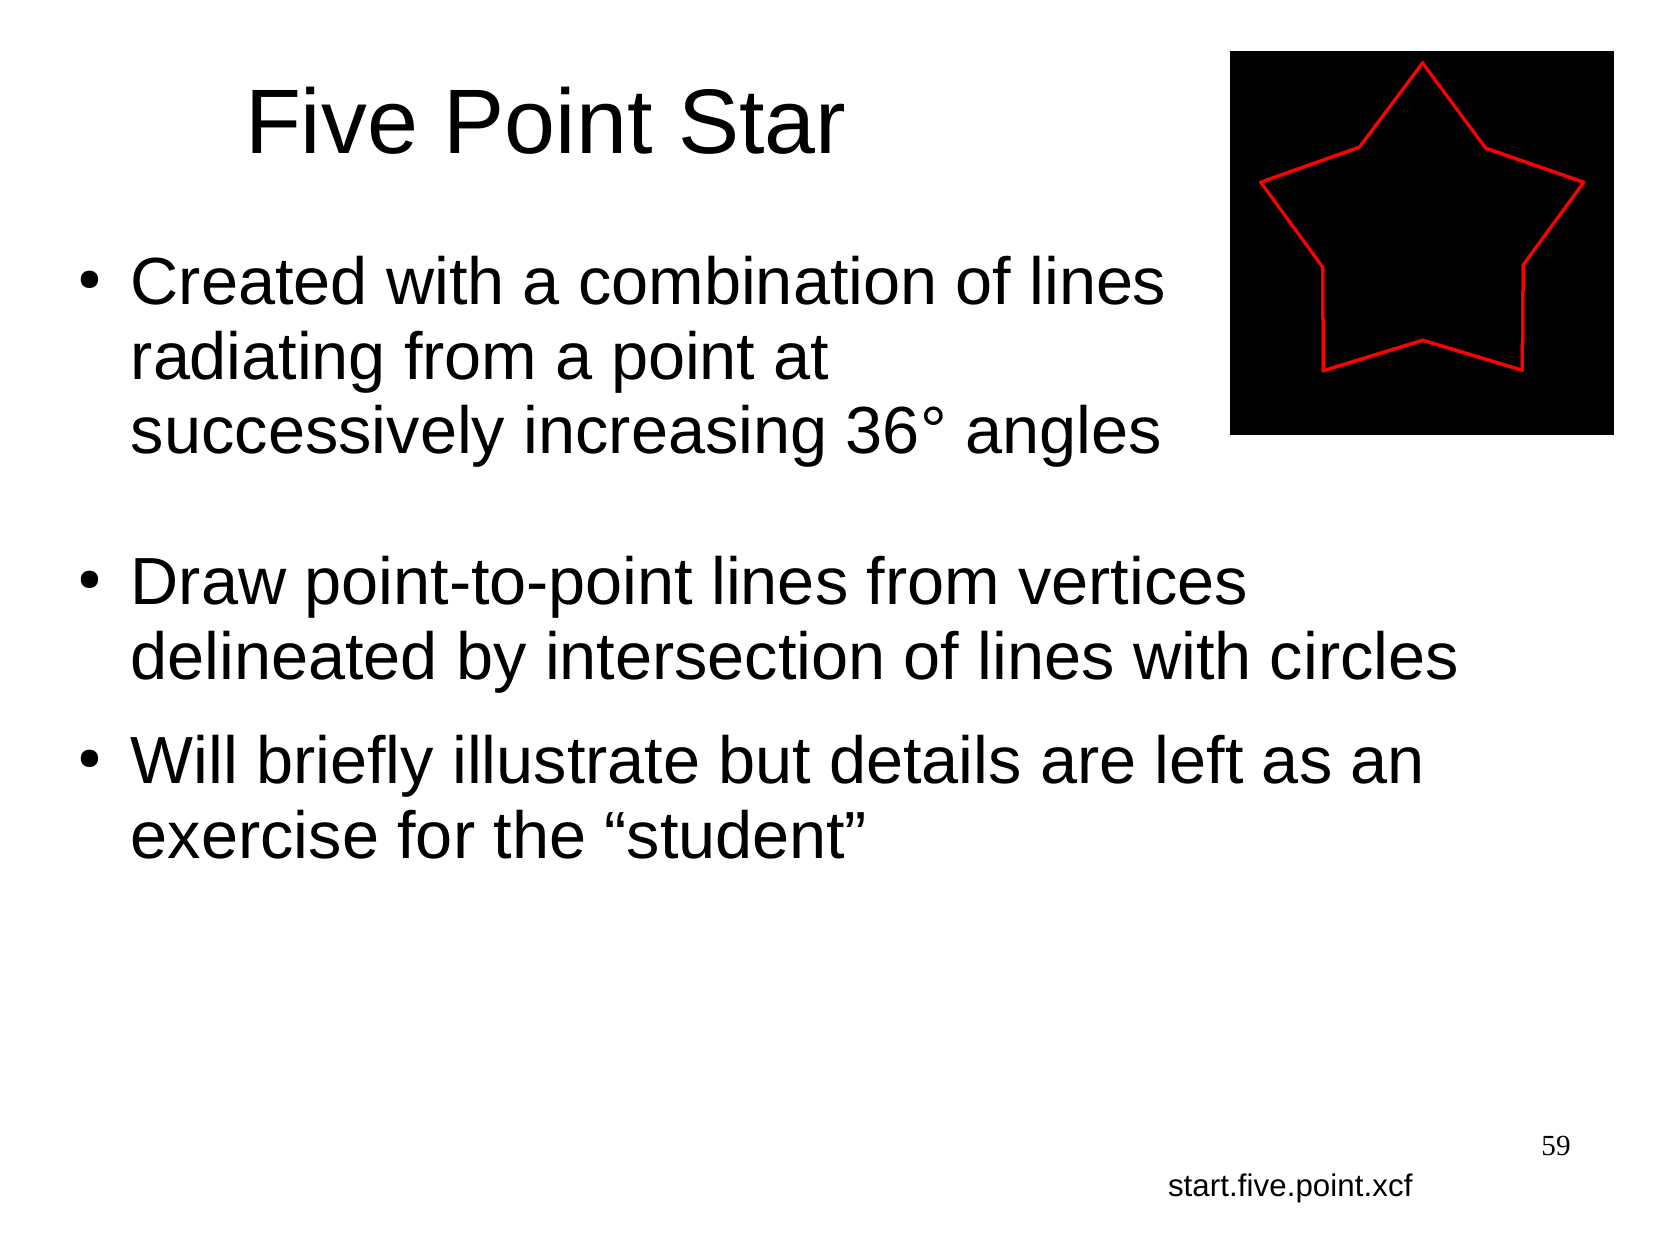

# Five Point Star
Created with a combination of lines radiating from a point at successively increasing 36° angles
Draw point-to-point lines from vertices delineated by intersection of lines with circles
Will briefly illustrate but details are left as an exercise for the “student”
59
start.five.point.xcf